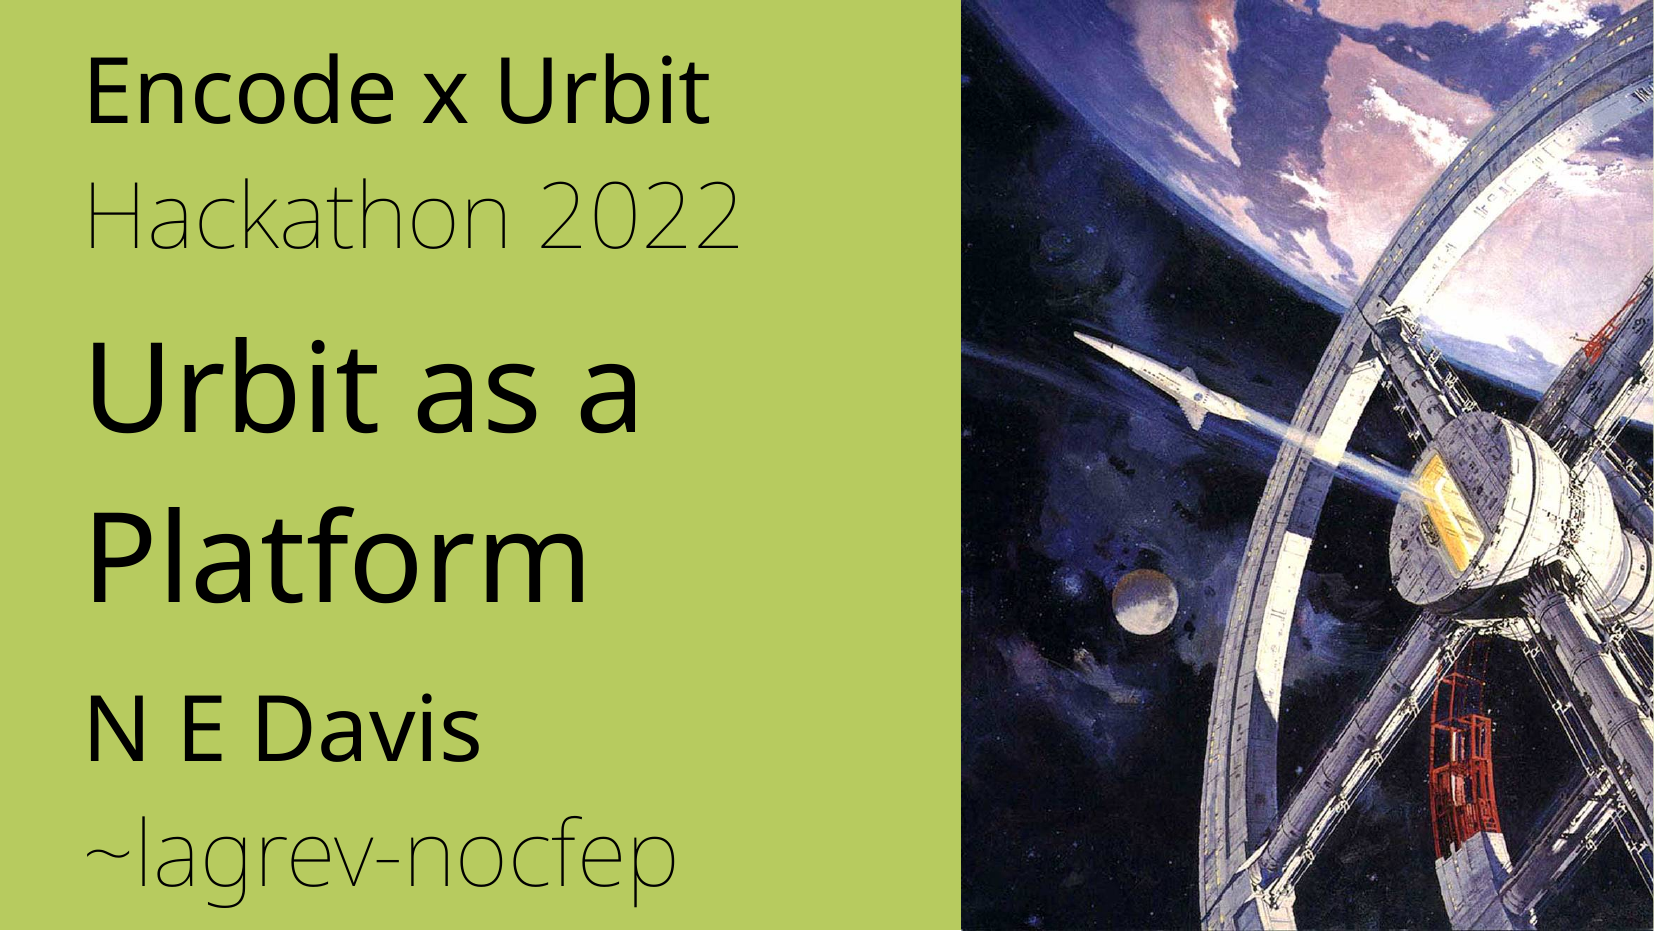

Encode x Urbit
Hackathon 2022
# Urbit as a Platform
N E Davis
~lagrev-nocfep